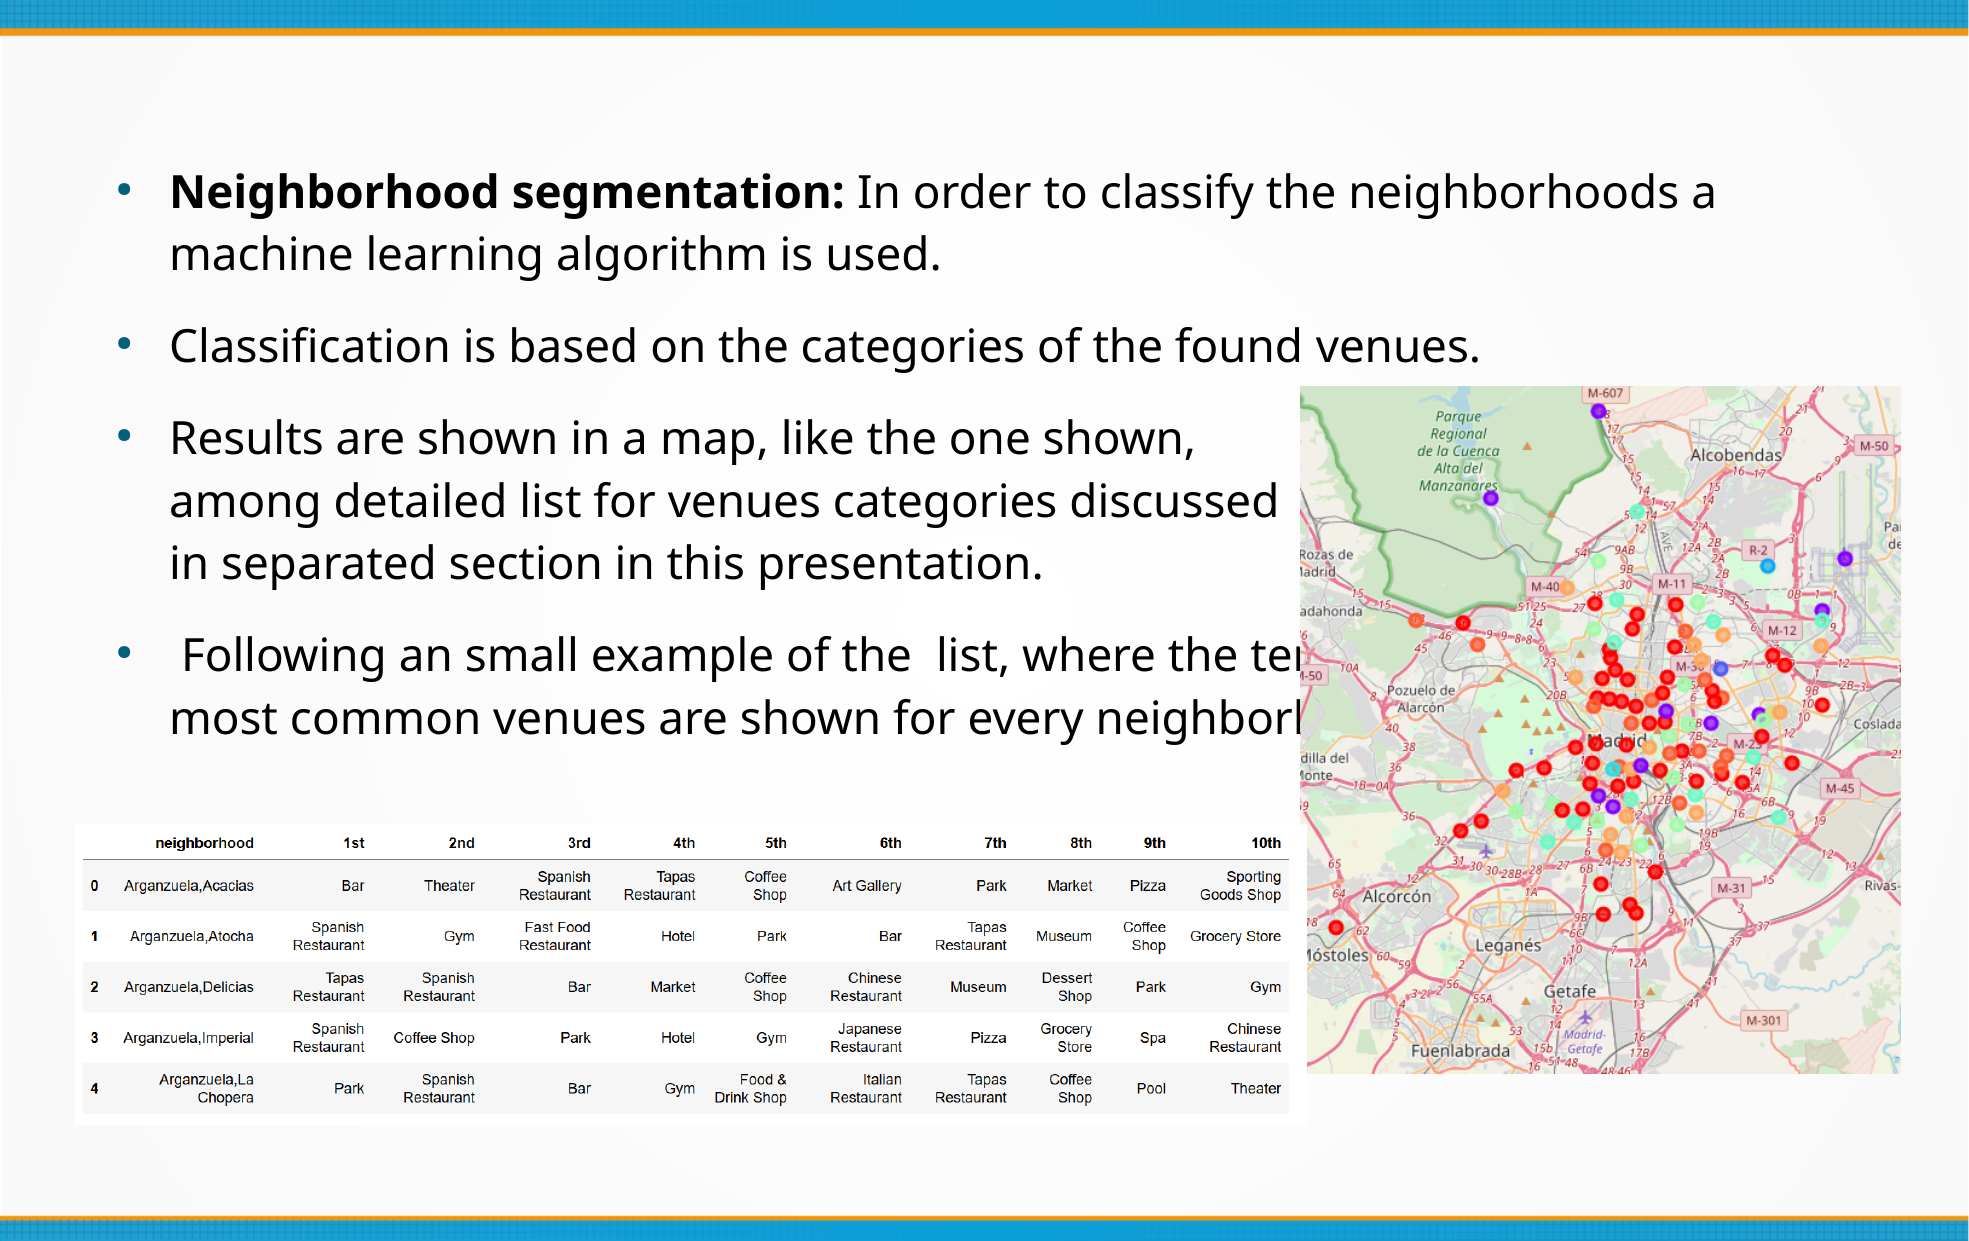

#
Neighborhood segmentation: In order to classify the neighborhoods a machine learning algorithm is used.
Classification is based on the categories of the found venues.
Results are shown in a map, like the one shown,
among detailed list for venues categories discussed
in separated section in this presentation.
 Following an small example of the list, where the ten
most common venues are shown for every neighborhood.